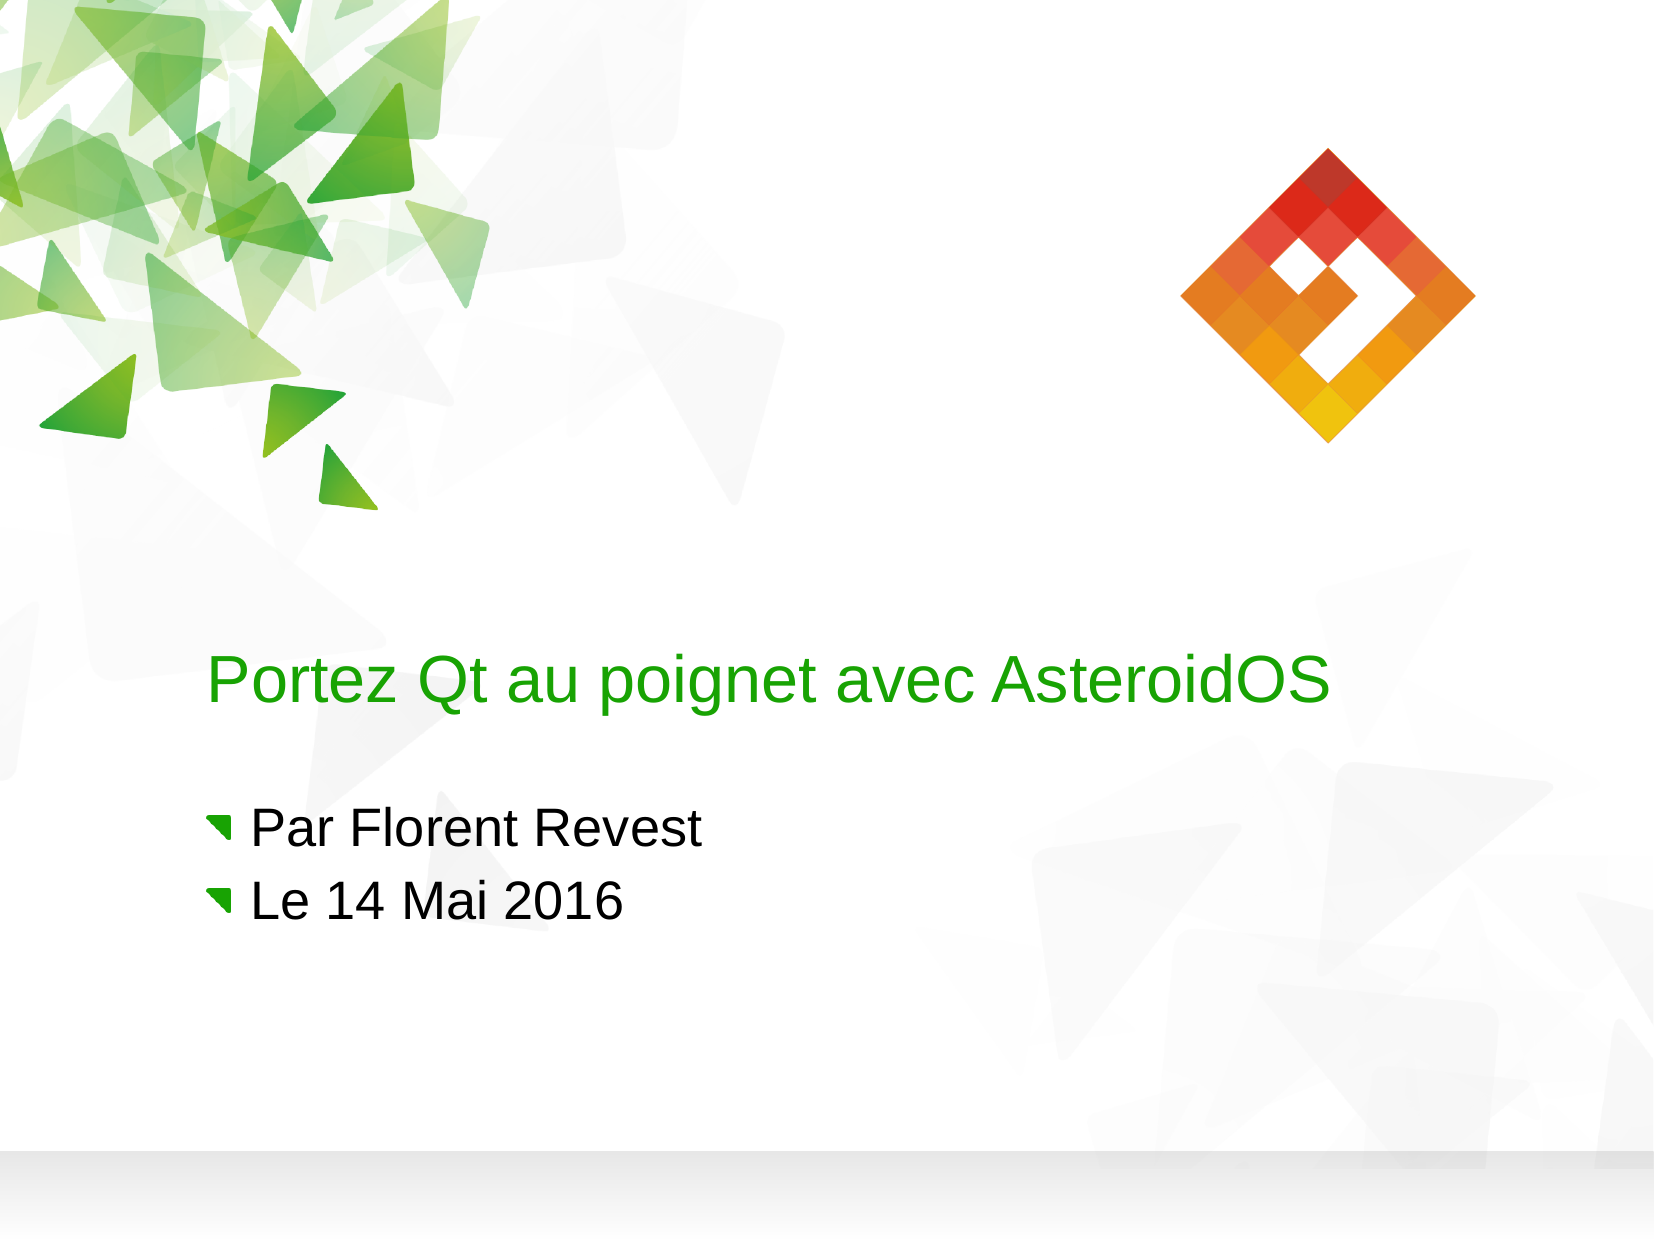

# Portez Qt au poignet avec AsteroidOS
Par Florent Revest
Le 14 Mai 2016